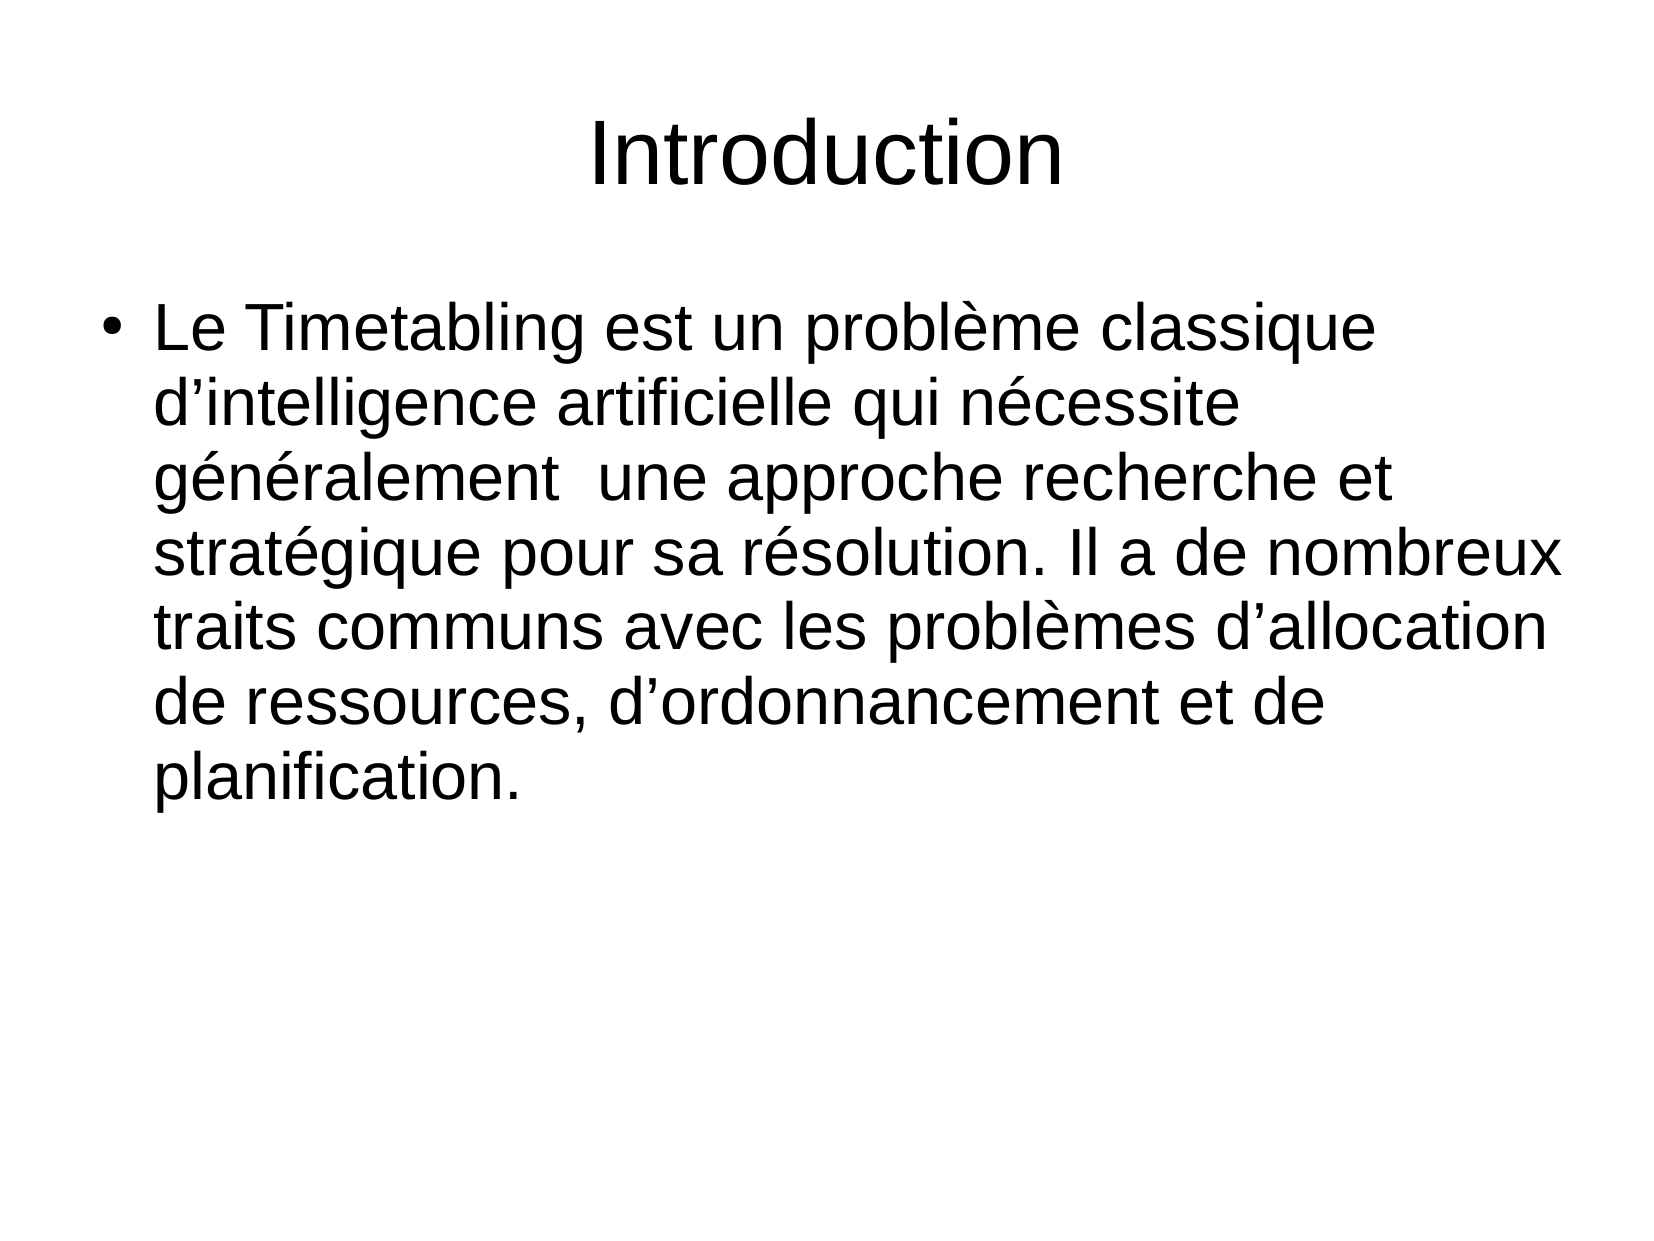

# Introduction
Le Timetabling est un problème classique d’intelligence artificielle qui nécessite généralement une approche recherche et stratégique pour sa résolution. Il a de nombreux traits communs avec les problèmes d’allocation de ressources, d’ordonnancement et de planification.